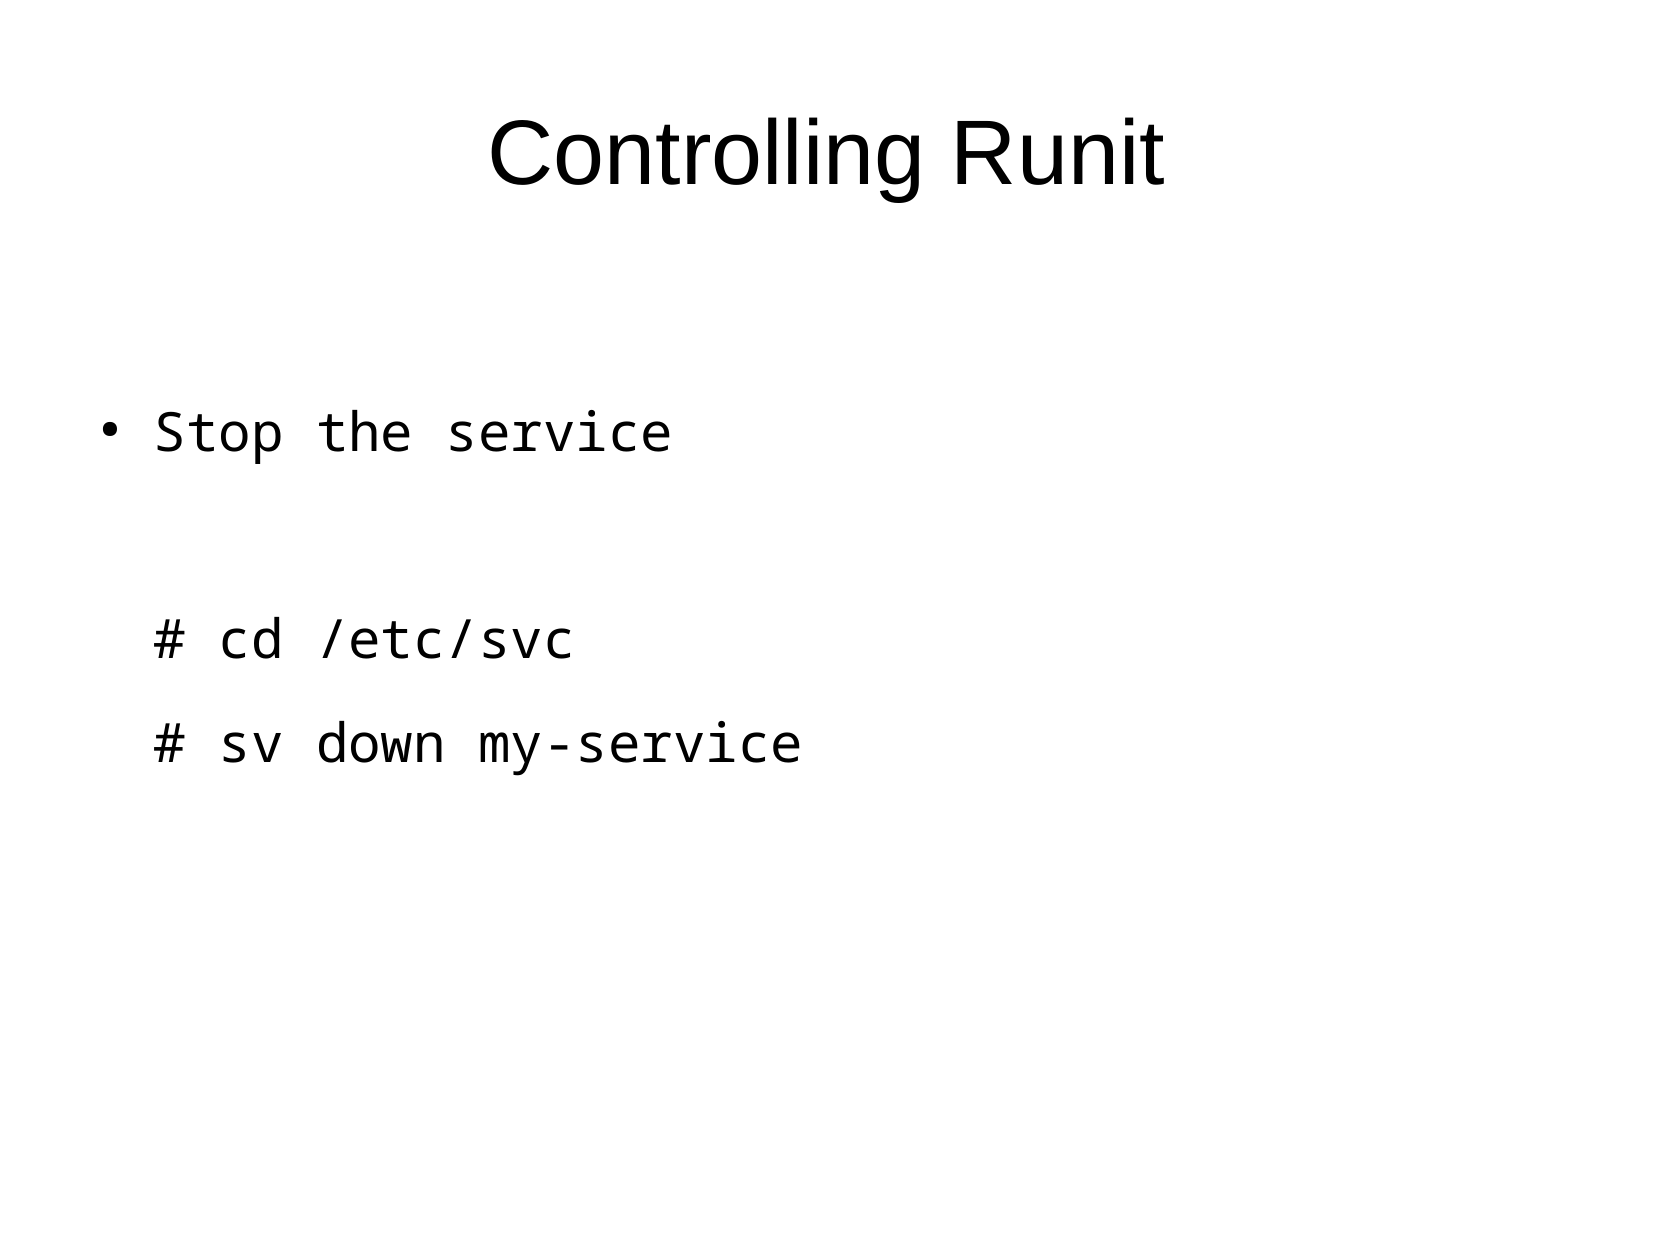

# Controlling Runit
Stop the service
# cd /etc/svc
# sv down my-service